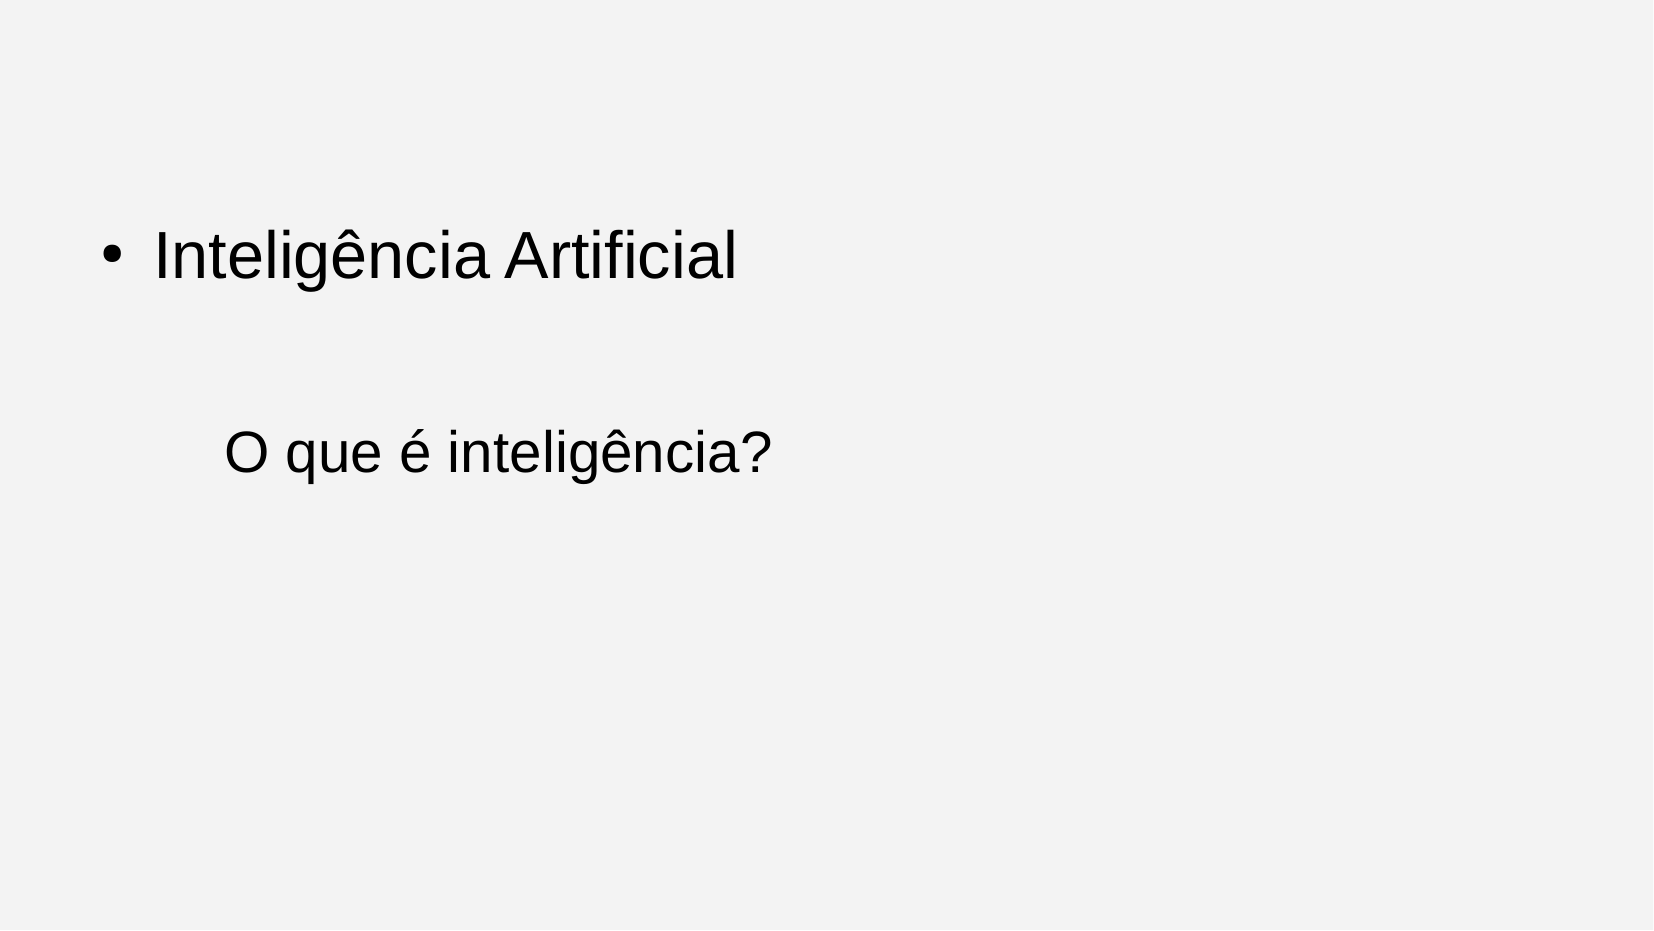

#
Inteligência Artificial
O que é inteligência?